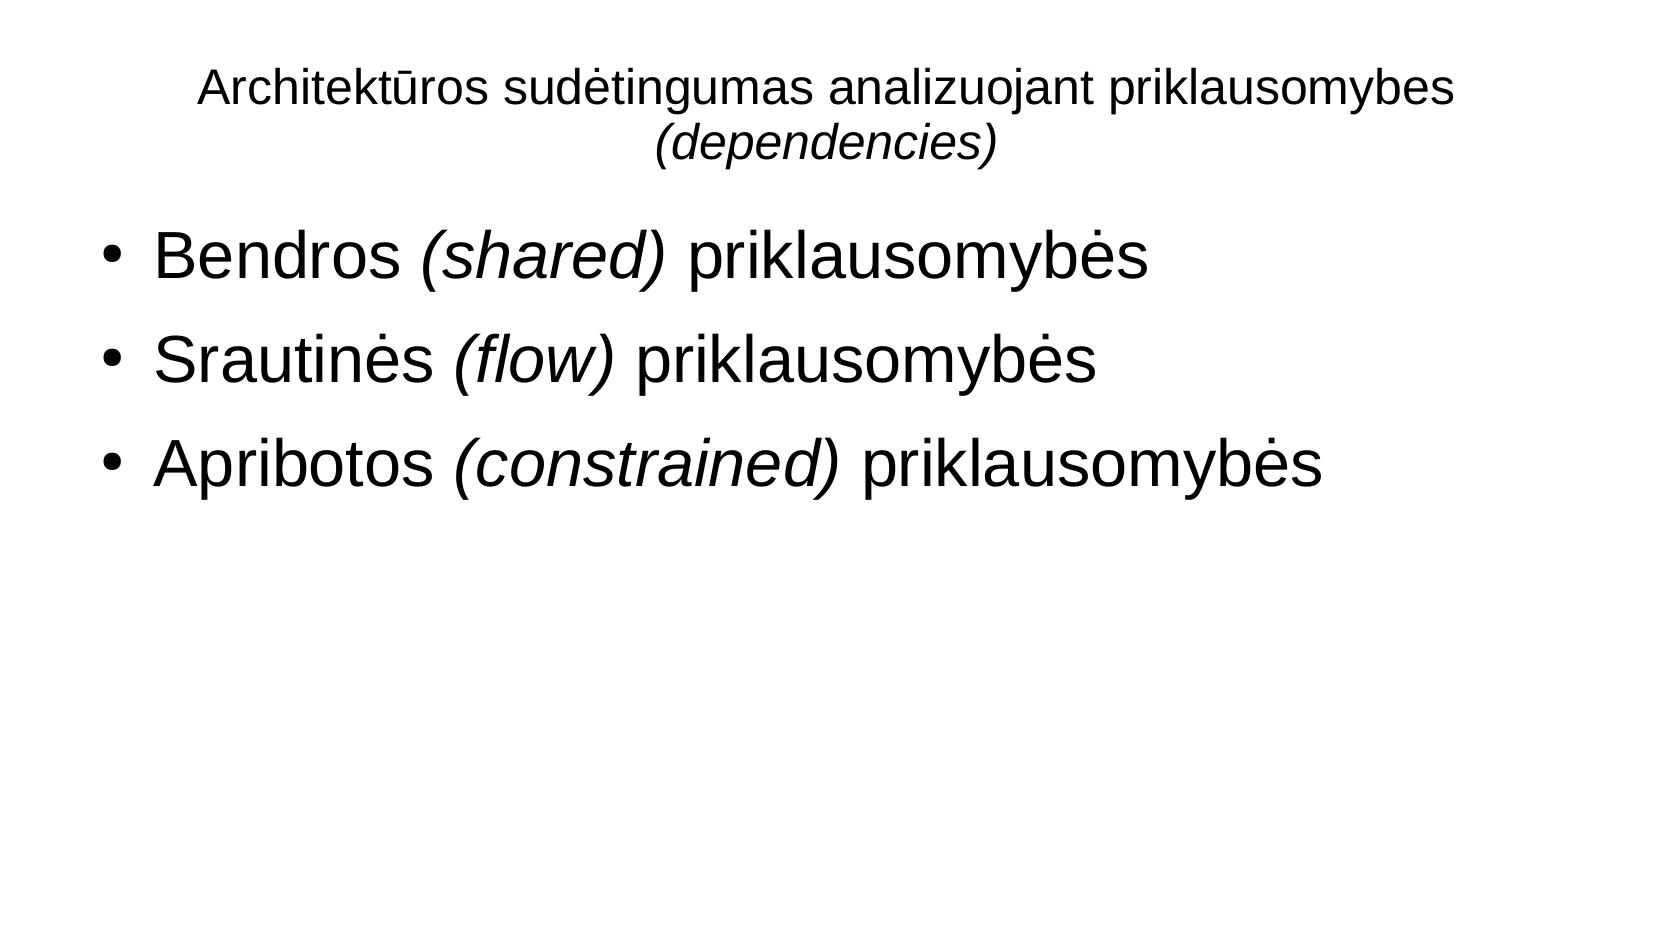

# Architektūros sudėtingumas analizuojant priklausomybes (dependencies)
Bendros (shared) priklausomybės
Srautinės (flow) priklausomybės
Apribotos (constrained) priklausomybės